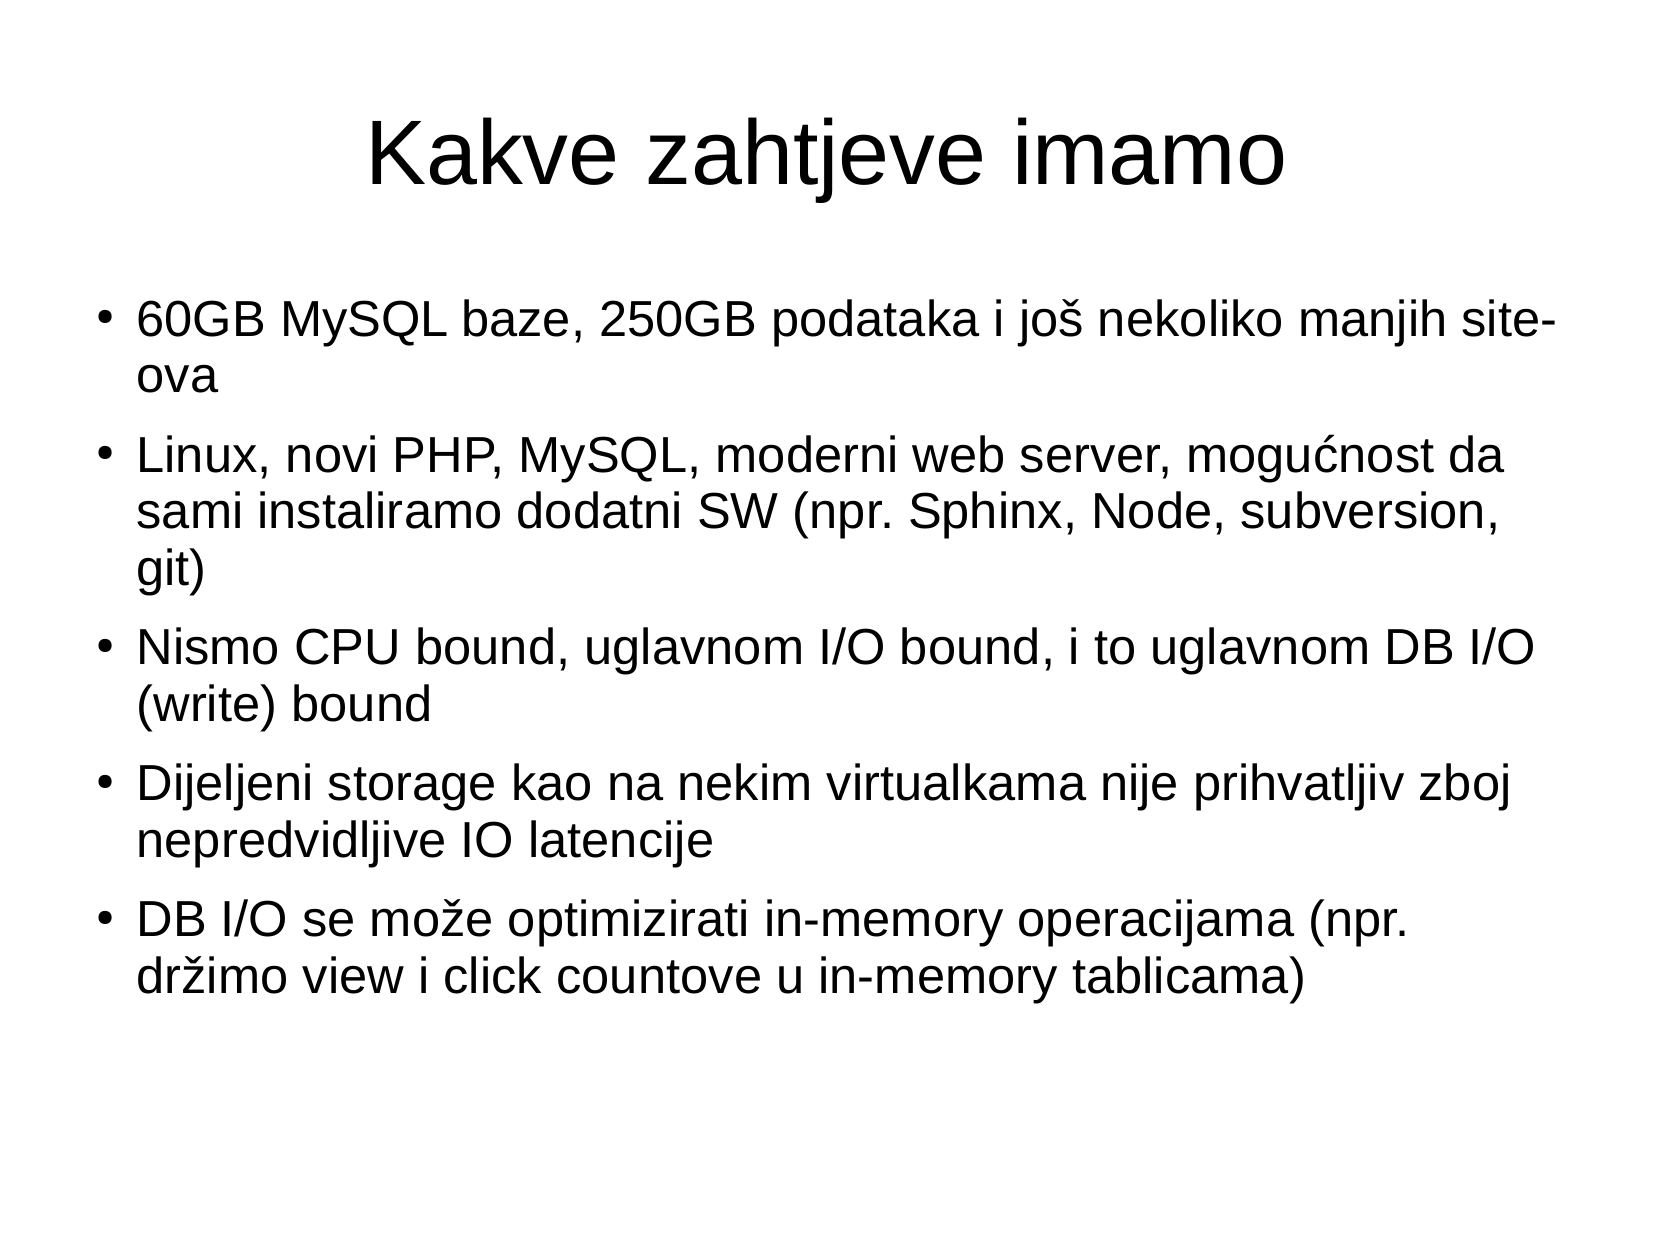

# Kakve zahtjeve imamo
60GB MySQL baze, 250GB podataka i još nekoliko manjih site-ova
Linux, novi PHP, MySQL, moderni web server, mogućnost da sami instaliramo dodatni SW (npr. Sphinx, Node, subversion, git)
Nismo CPU bound, uglavnom I/O bound, i to uglavnom DB I/O (write) bound
Dijeljeni storage kao na nekim virtualkama nije prihvatljiv zboj nepredvidljive IO latencije
DB I/O se može optimizirati in-memory operacijama (npr. držimo view i click countove u in-memory tablicama)